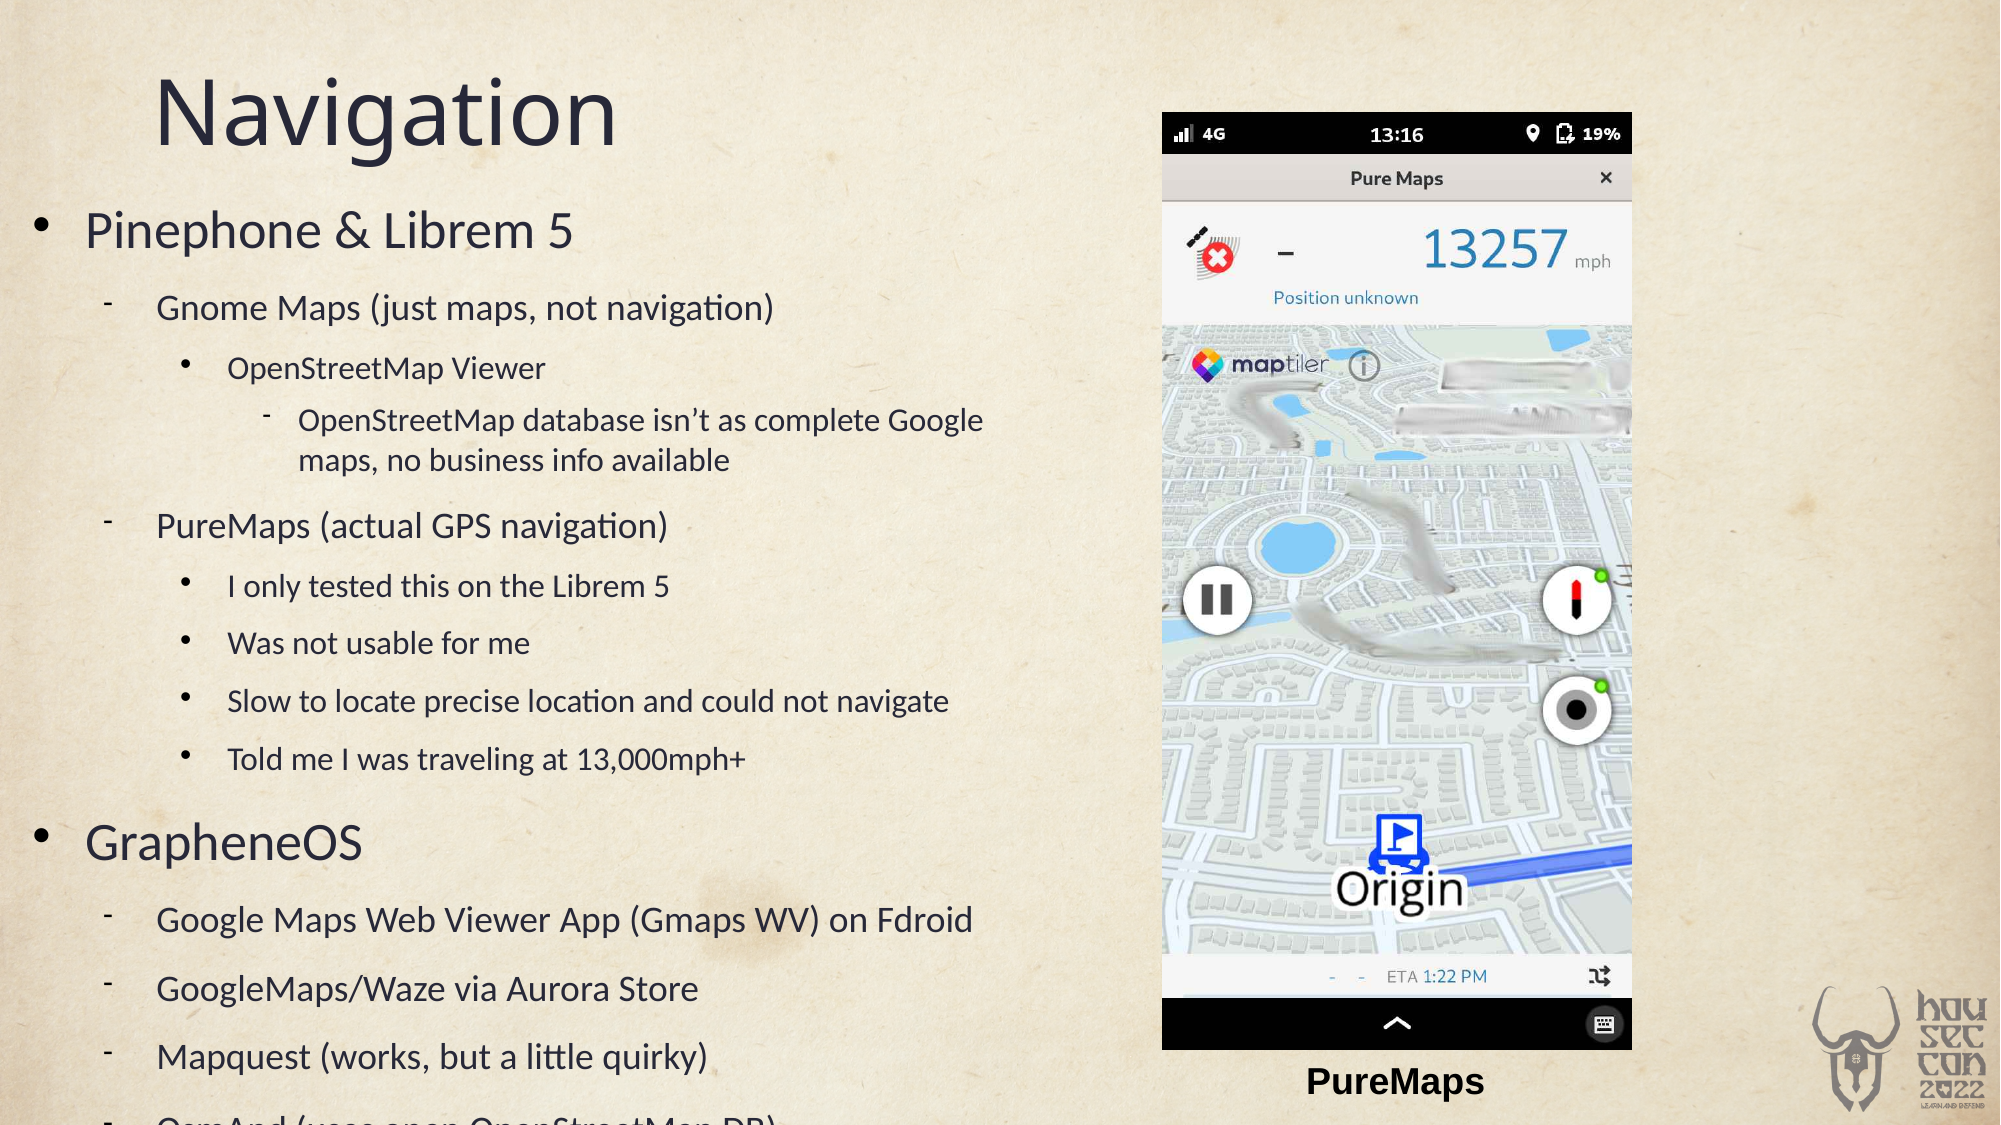

Navigation
Pinephone & Librem 5
Gnome Maps (just maps, not navigation)
OpenStreetMap Viewer
OpenStreetMap database isn’t as complete Google maps, no business info available
PureMaps (actual GPS navigation)
I only tested this on the Librem 5
Was not usable for me
Slow to locate precise location and could not navigate
Told me I was traveling at 13,000mph+
GrapheneOS
Google Maps Web Viewer App (Gmaps WV) on Fdroid
GoogleMaps/Waze via Aurora Store
Mapquest (works, but a little quirky)
OsmAnd (uses open OpenStreetMap DB)
PureMaps